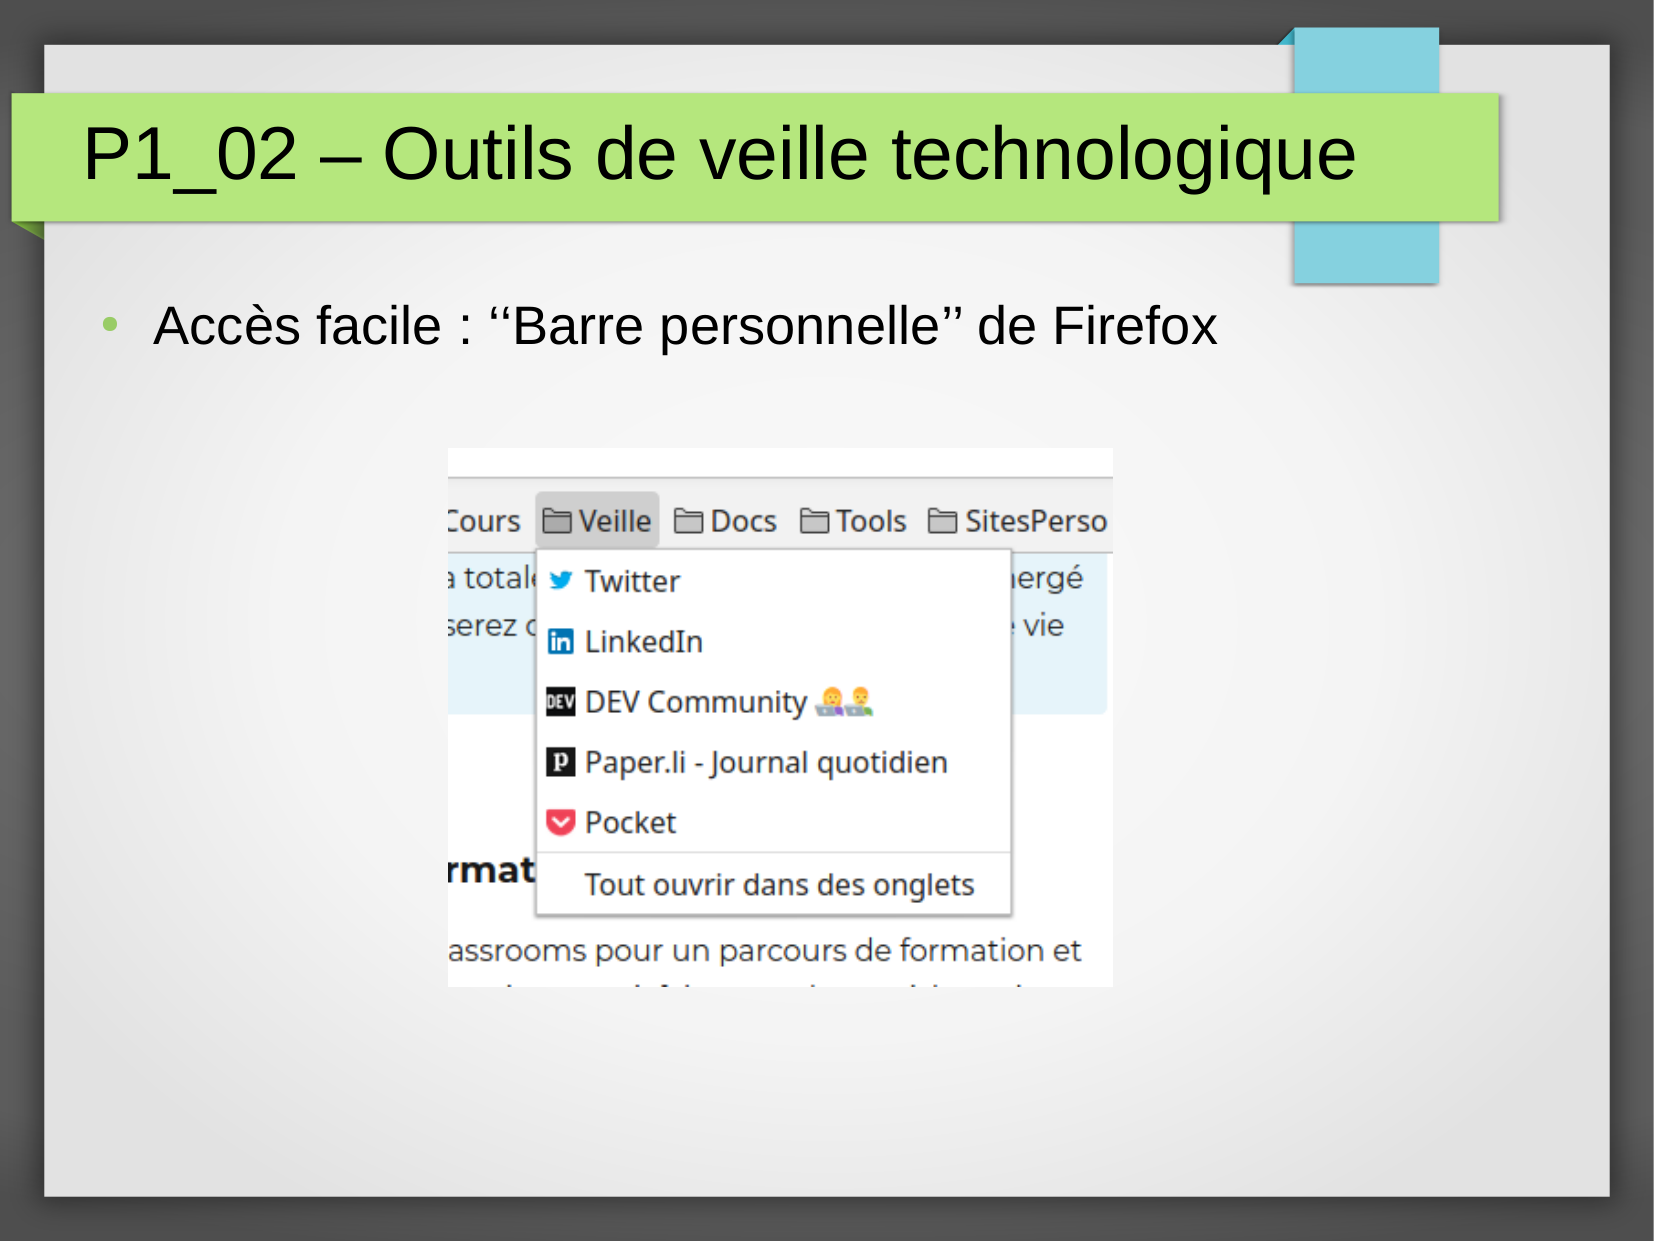

# P1_02 – Outils de veille technologique
Accès facile : ‘‘Barre personnelle’’ de Firefox